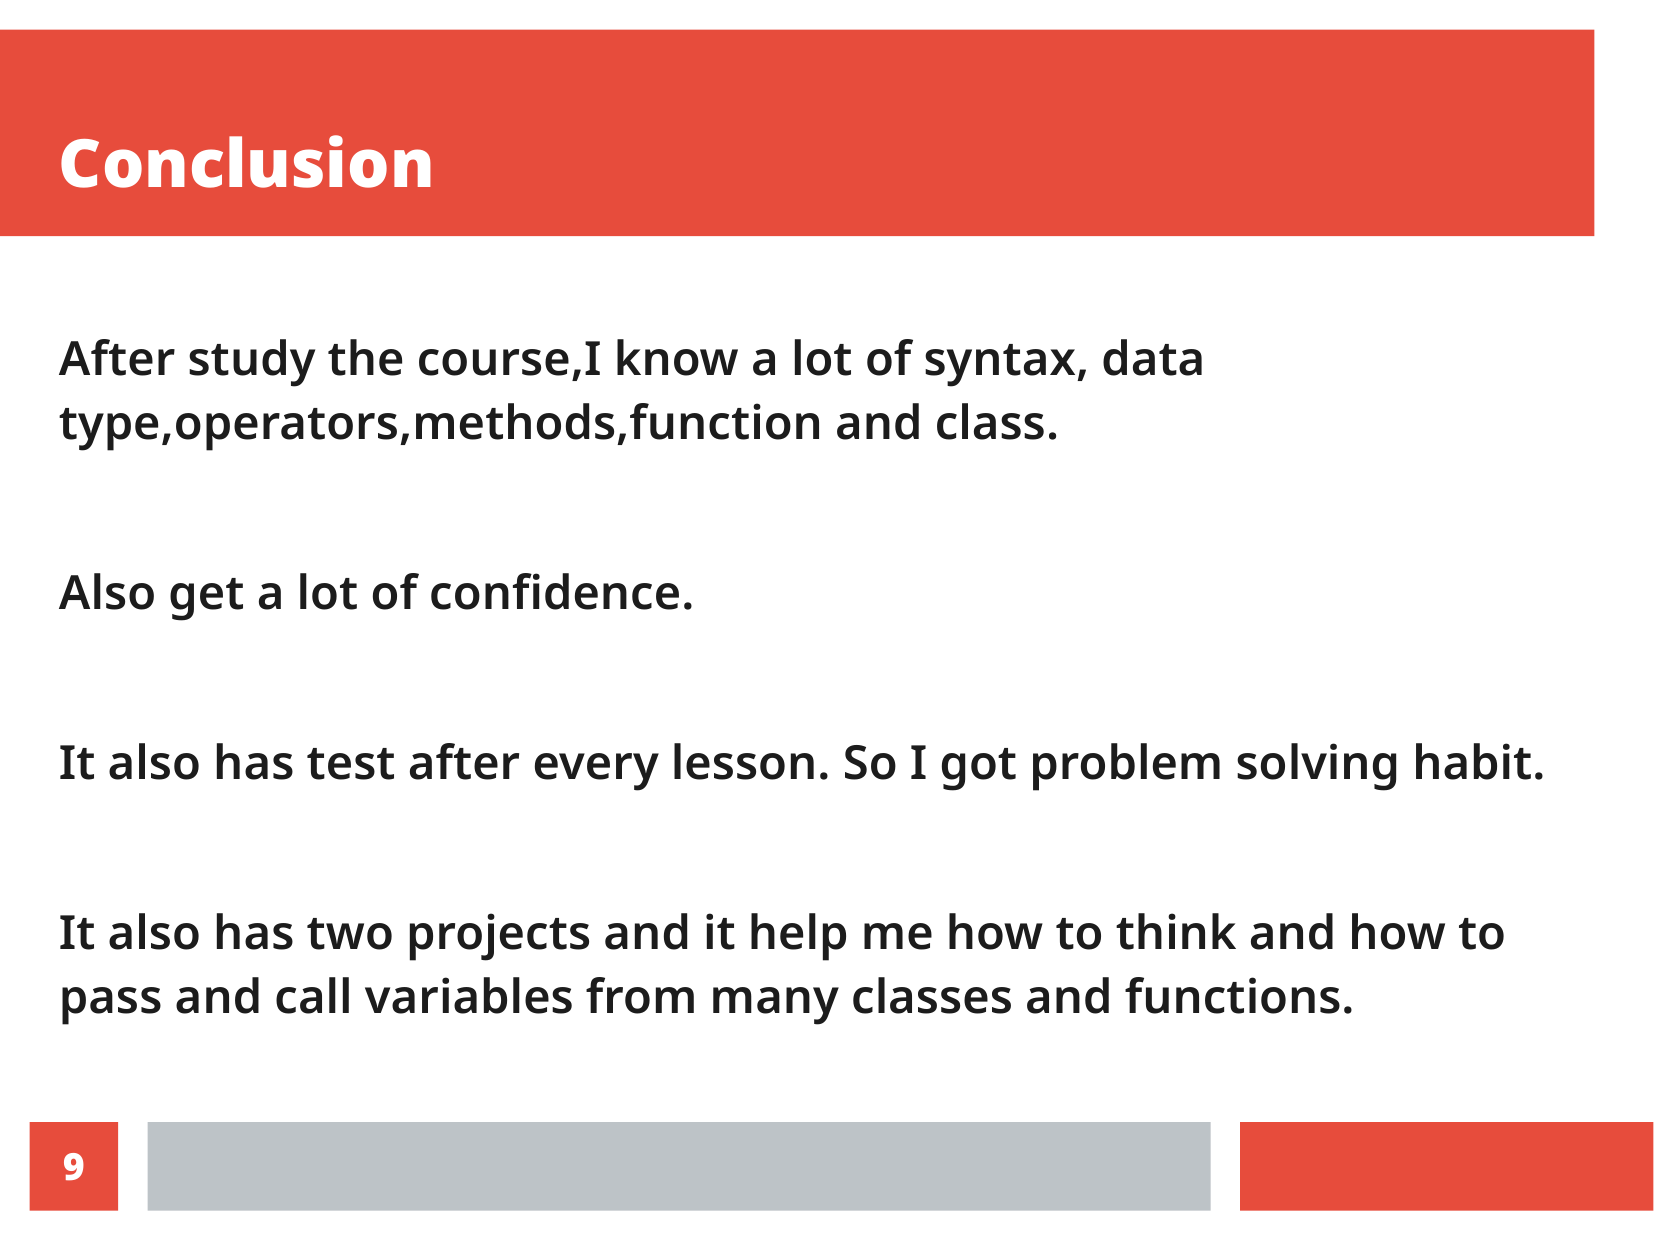

# Conclusion
After study the course,I know a lot of syntax, data type,operators,methods,function and class.
Also get a lot of confidence.
It also has test after every lesson. So I got problem solving habit.
It also has two projects and it help me how to think and how to pass and call variables from many classes and functions.
9